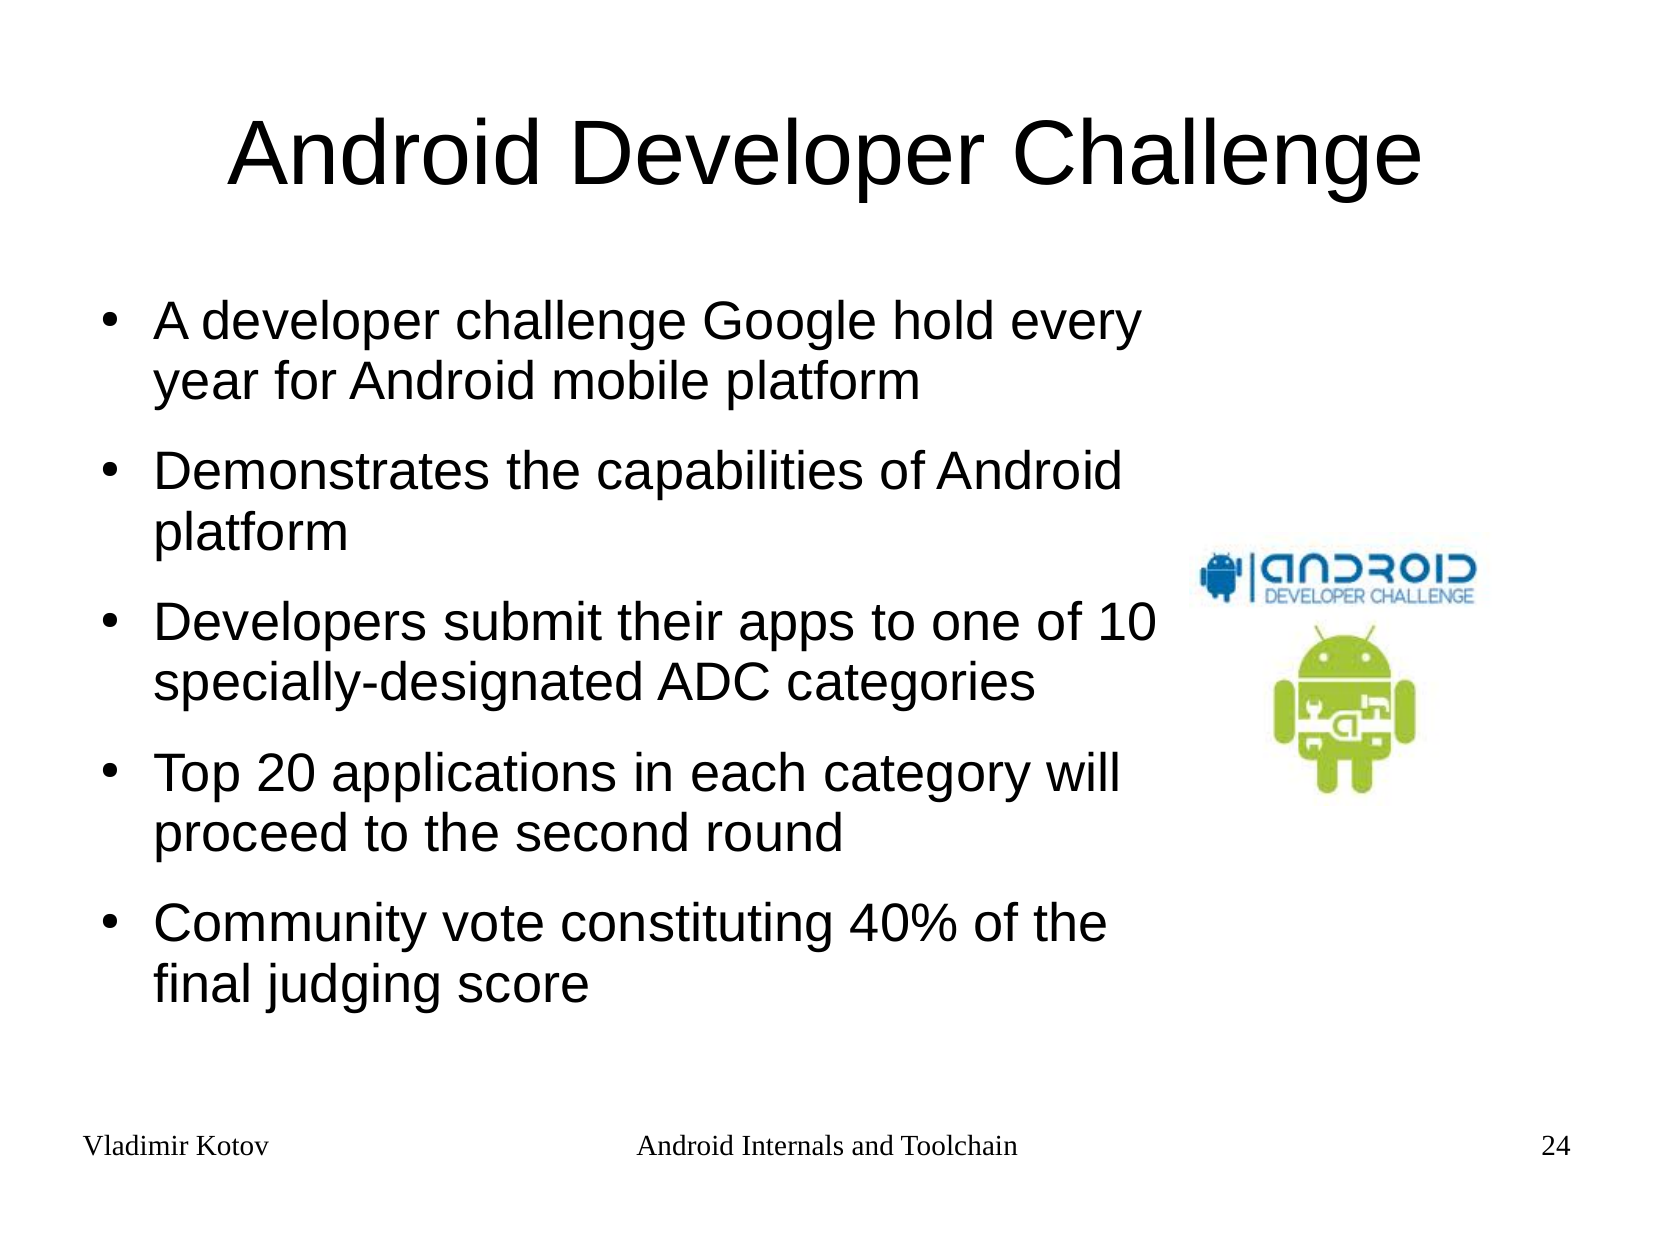

# Android Developer Challenge
A developer challenge Google hold every year for Android mobile platform
Demonstrates the capabilities of Android platform
Developers submit their apps to one of 10 specially-designated ADC categories
Top 20 applications in each category will proceed to the second round
Community vote constituting 40% of the final judging score
Vladimir Kotov
Android Internals and Toolchain
24